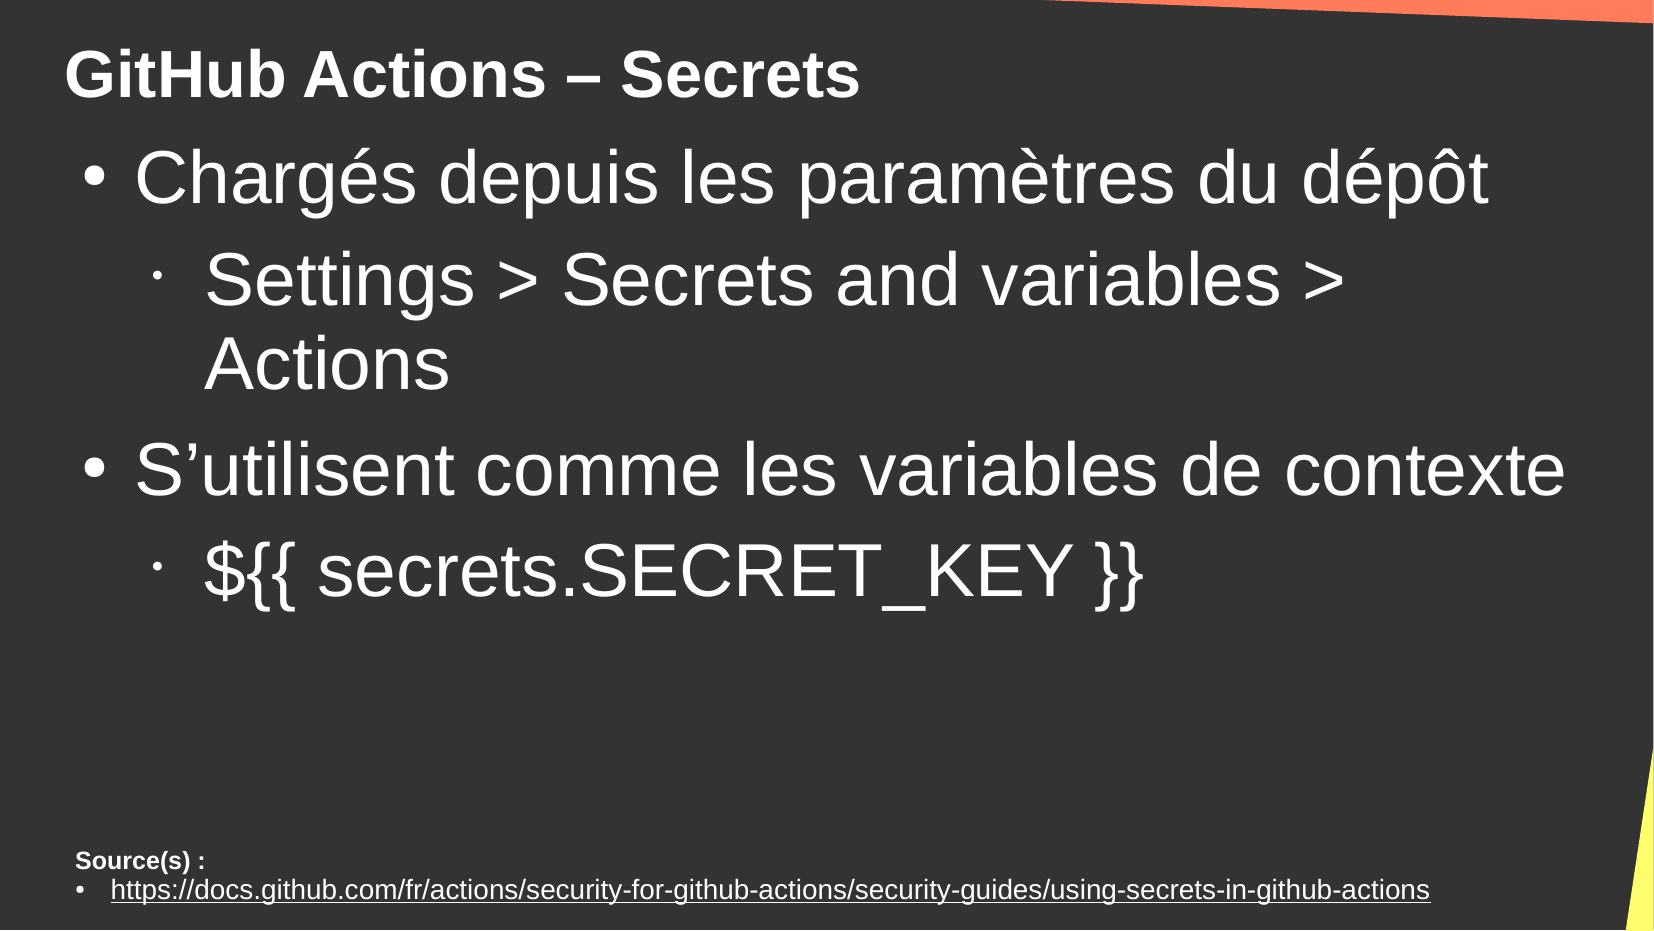

# GitHub Actions – Secrets
Chargés depuis les paramètres du dépôt
Settings > Secrets and variables > Actions
S’utilisent comme les variables de contexte
${{ secrets.SECRET_KEY }}
Source(s) :
https://docs.github.com/fr/actions/security-for-github-actions/security-guides/using-secrets-in-github-actions